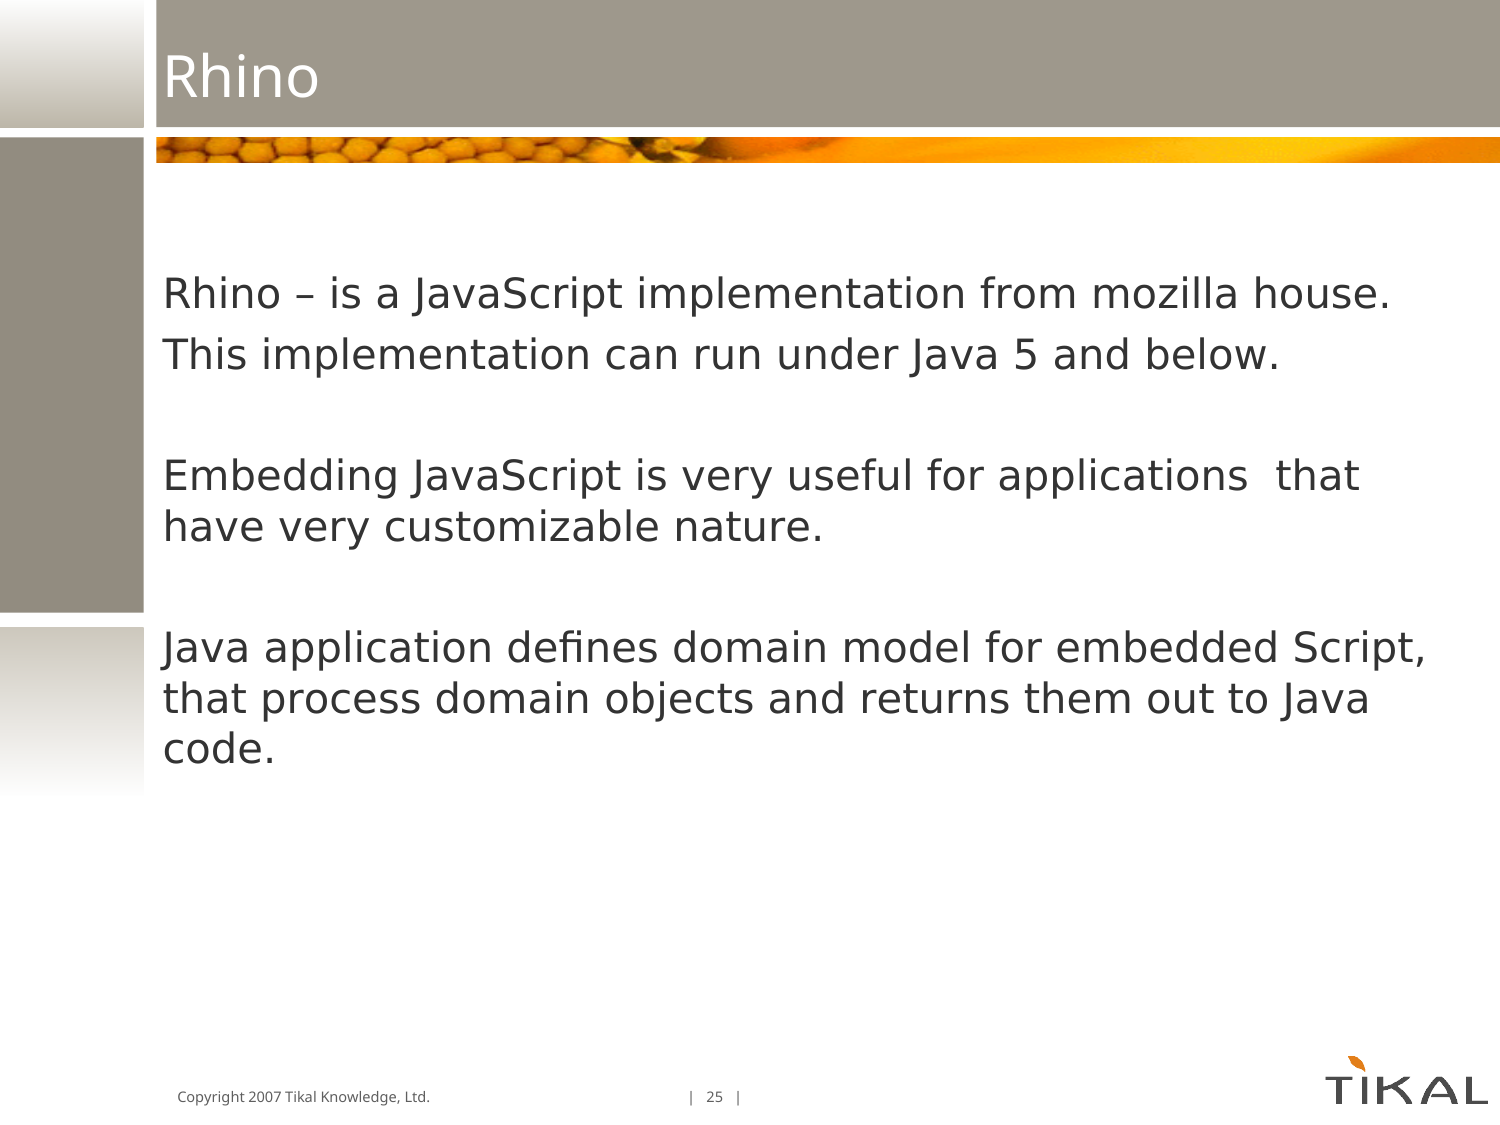

# Rhino
Rhino – is a JavaScript implementation from mozilla house.
This implementation can run under Java 5 and below.
Embedding JavaScript is very useful for applications that have very customizable nature.
Java application defines domain model for embedded Script, that process domain objects and returns them out to Java code.